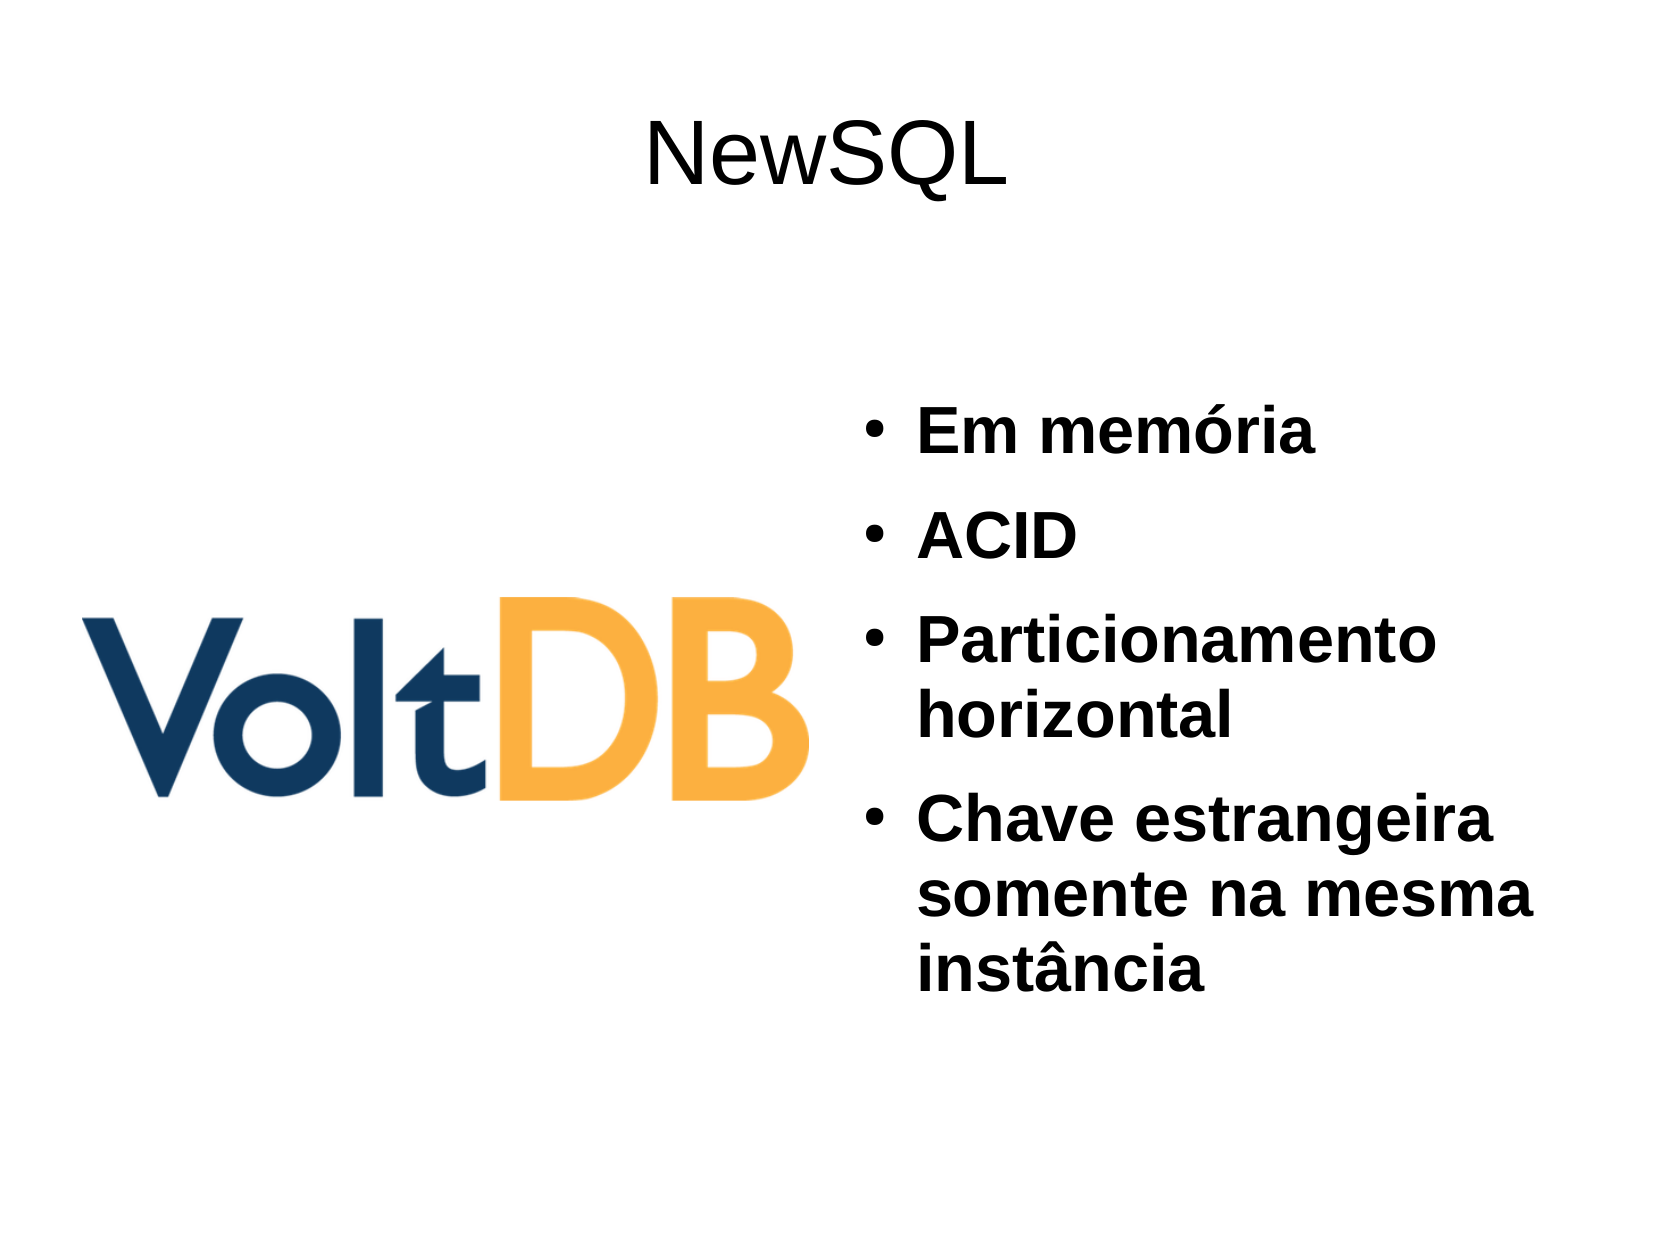

# NewSQL
Em memória
ACID
Particionamento horizontal
Chave estrangeira somente na mesma instância